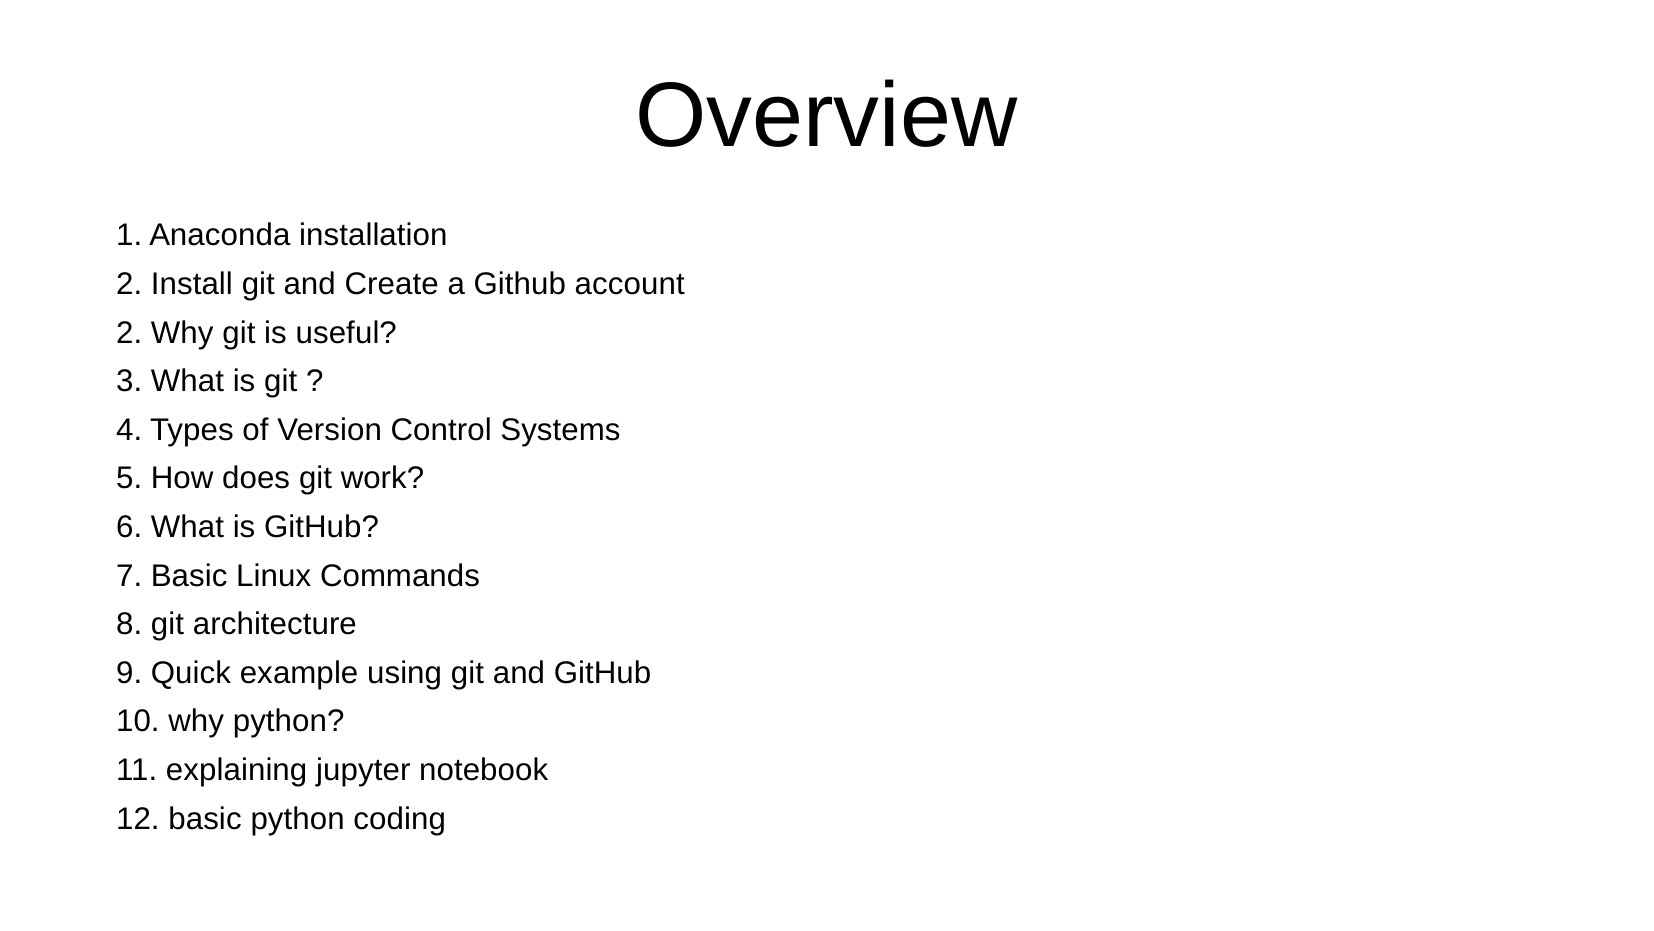

# Overview
1. Anaconda installation
2. Install git and Create a Github account
2. Why git is useful?
3. What is git ?
4. Types of Version Control Systems
5. How does git work?
6. What is GitHub?
7. Basic Linux Commands
8. git architecture
9. Quick example using git and GitHub
10. why python?
11. explaining jupyter notebook
12. basic python coding